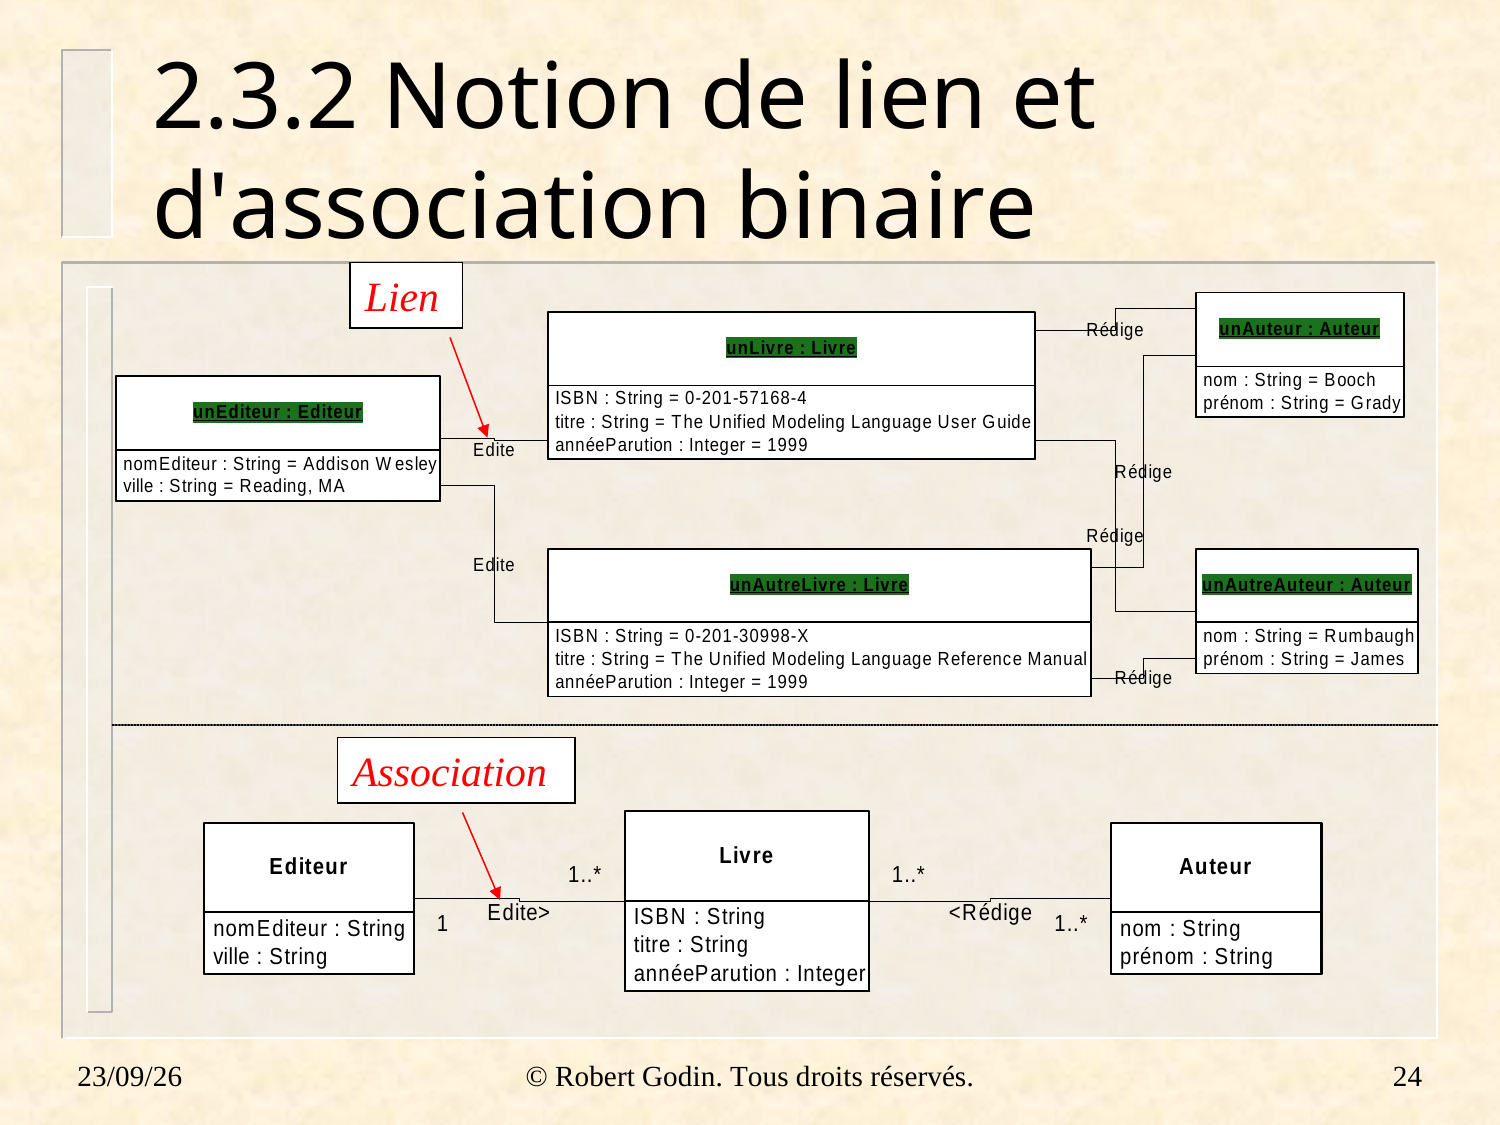

# 2.3.2 Notion de lien et d'association binaire
Lien
Association
© Robert Godin. Tous droits réservés.